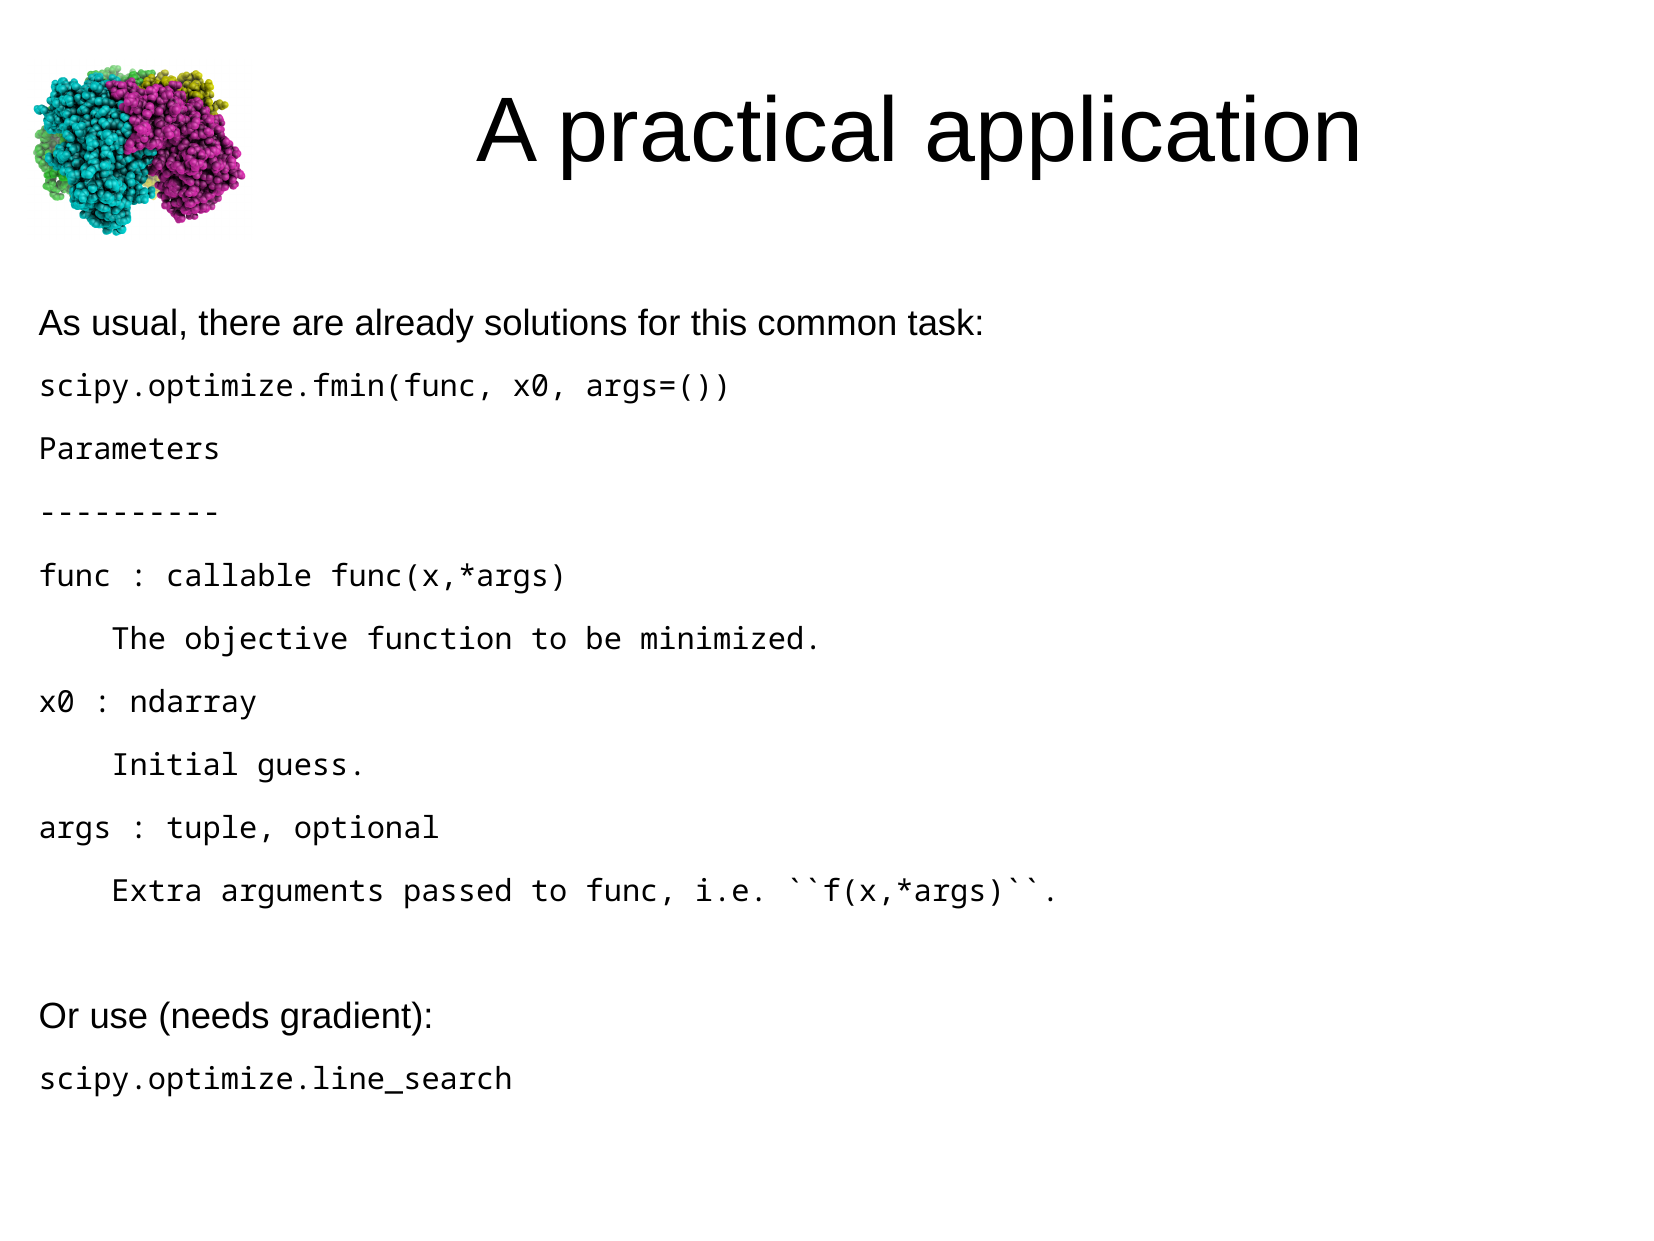

# A practical application
As usual, there are already solutions for this common task:
scipy.optimize.fmin(func, x0, args=())
Parameters
----------
func : callable func(x,*args)
 The objective function to be minimized.
x0 : ndarray
 Initial guess.
args : tuple, optional
 Extra arguments passed to func, i.e. ``f(x,*args)``.
Or use (needs gradient):
scipy.optimize.line_search